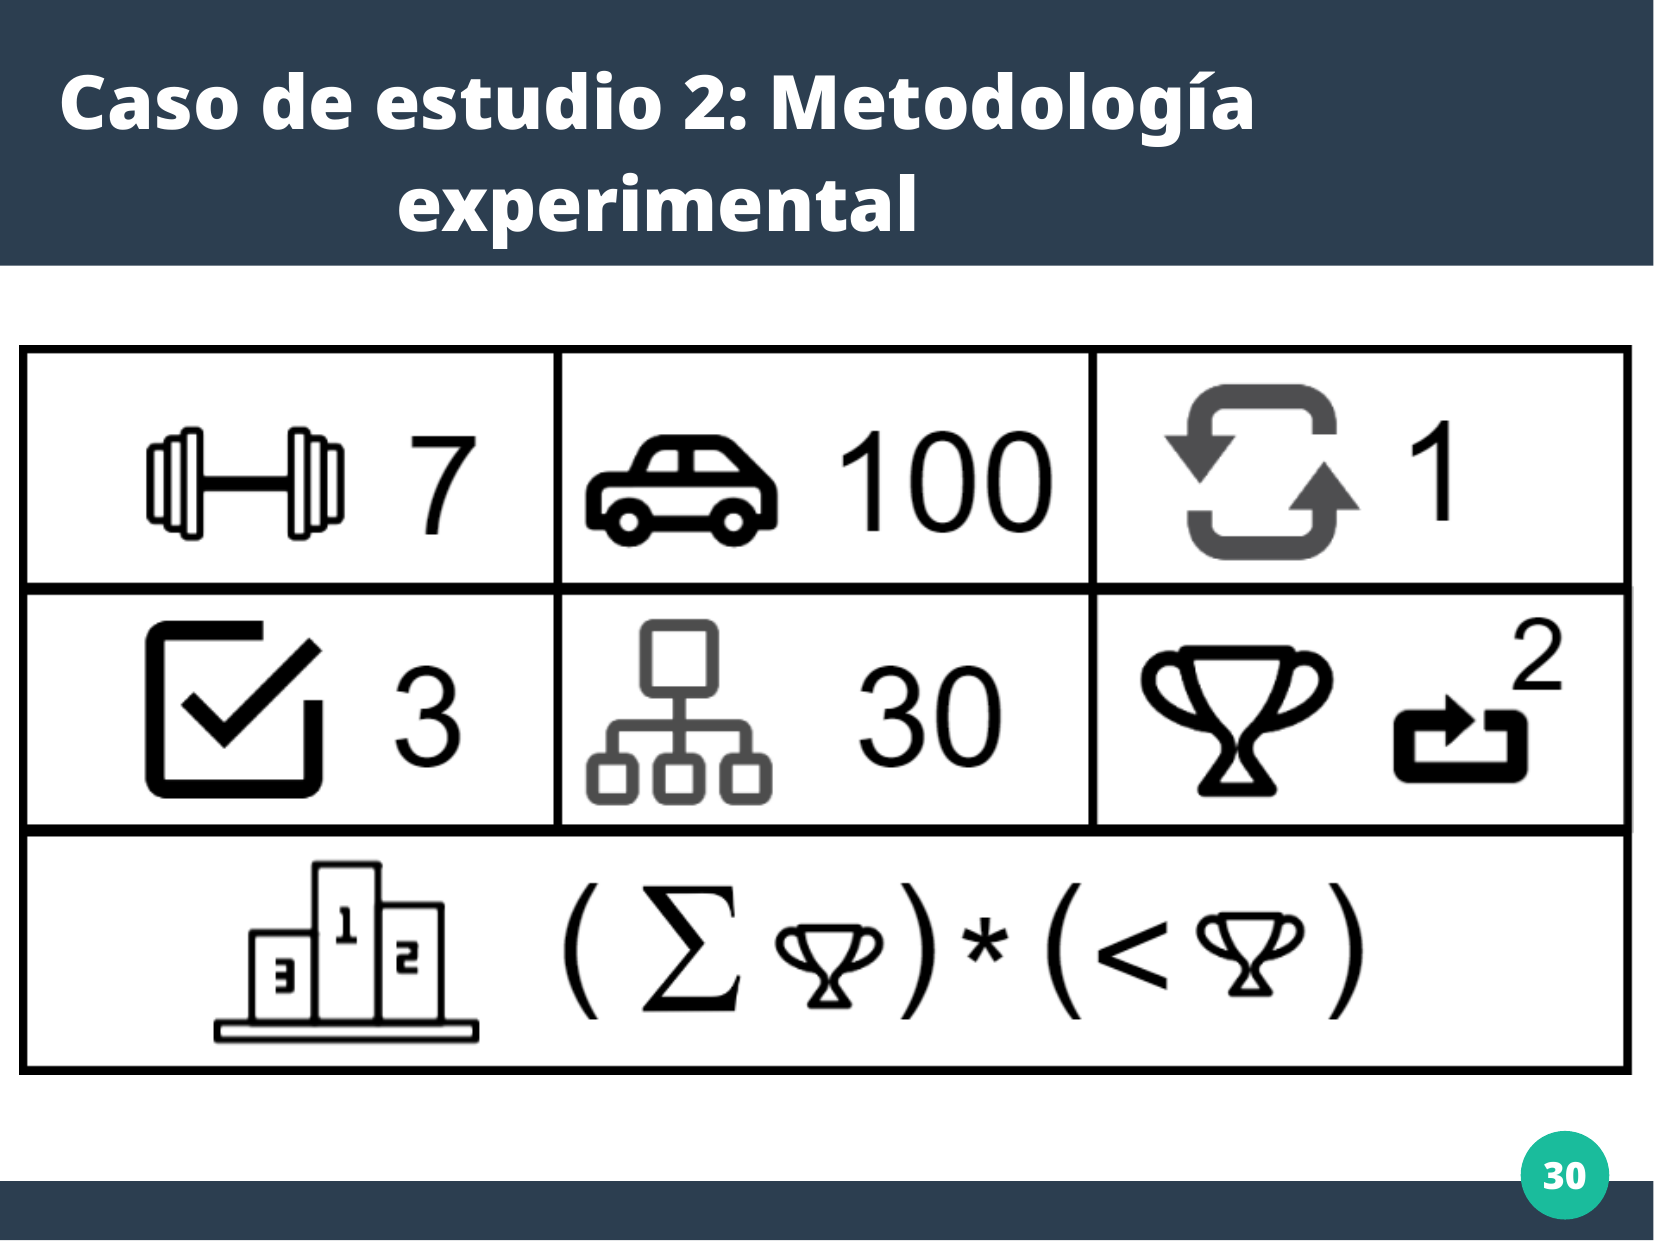

# Caso de estudio 2: Metodología experimental
30